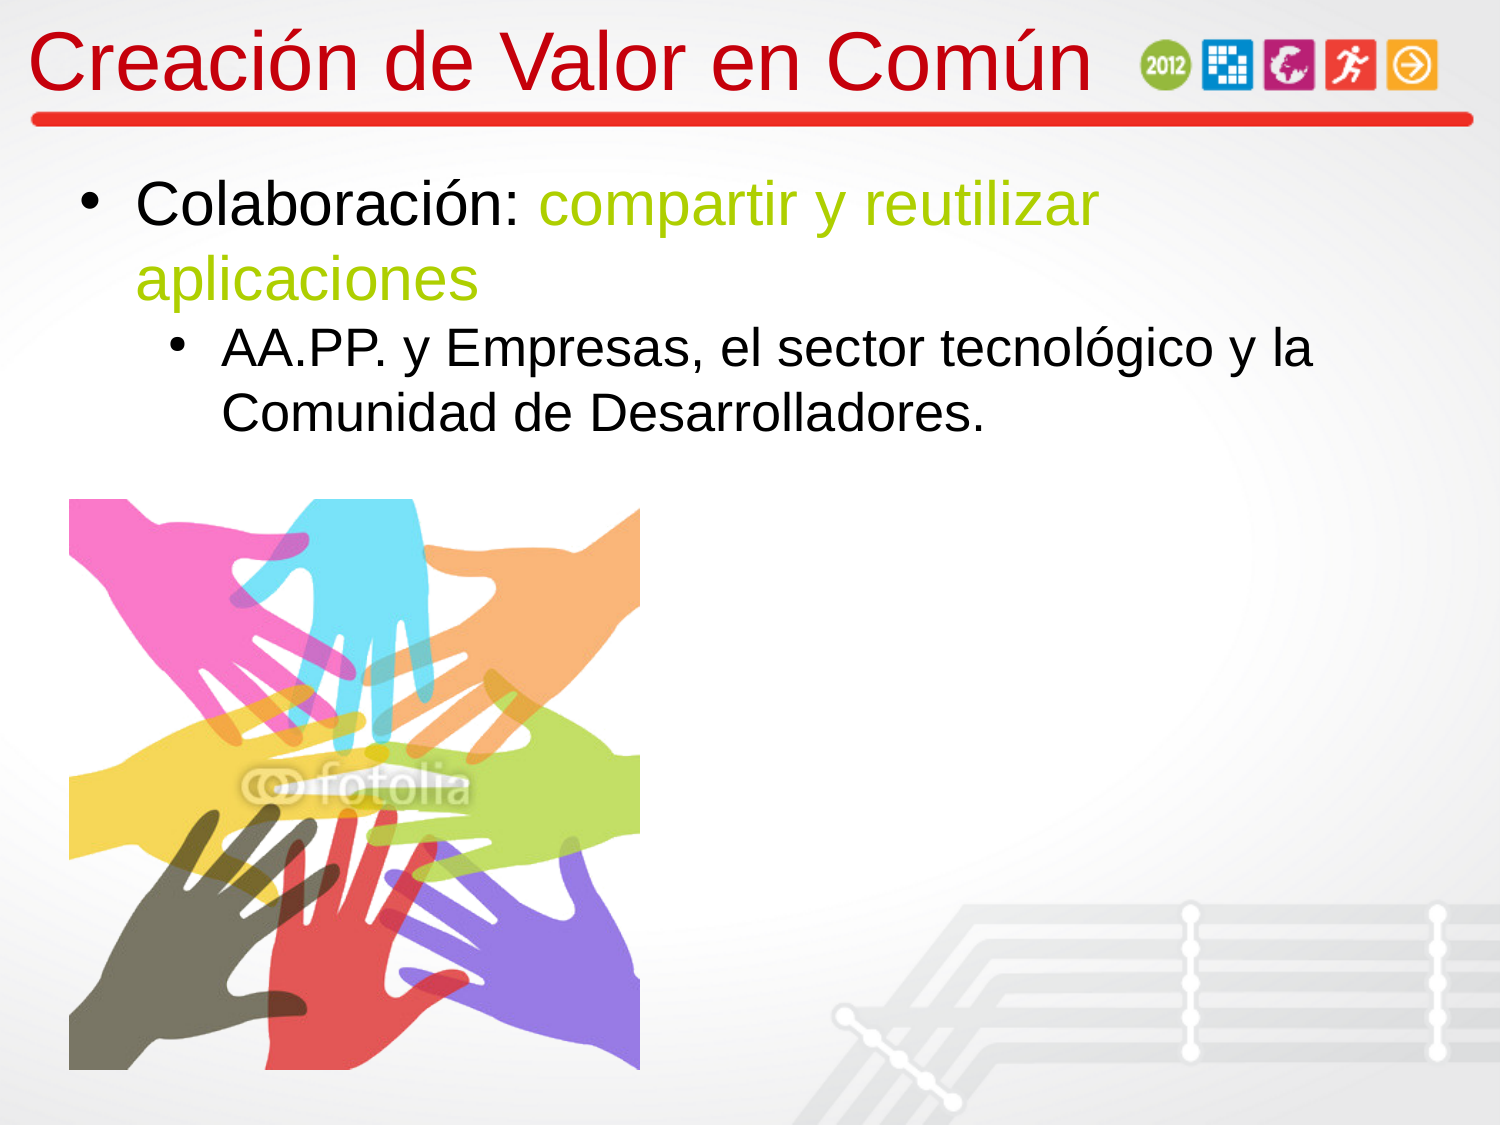

# Creación de Valor en Común
Colaboración: compartir y reutilizar aplicaciones
AA.PP. y Empresas, el sector tecnológico y la Comunidad de Desarrolladores.